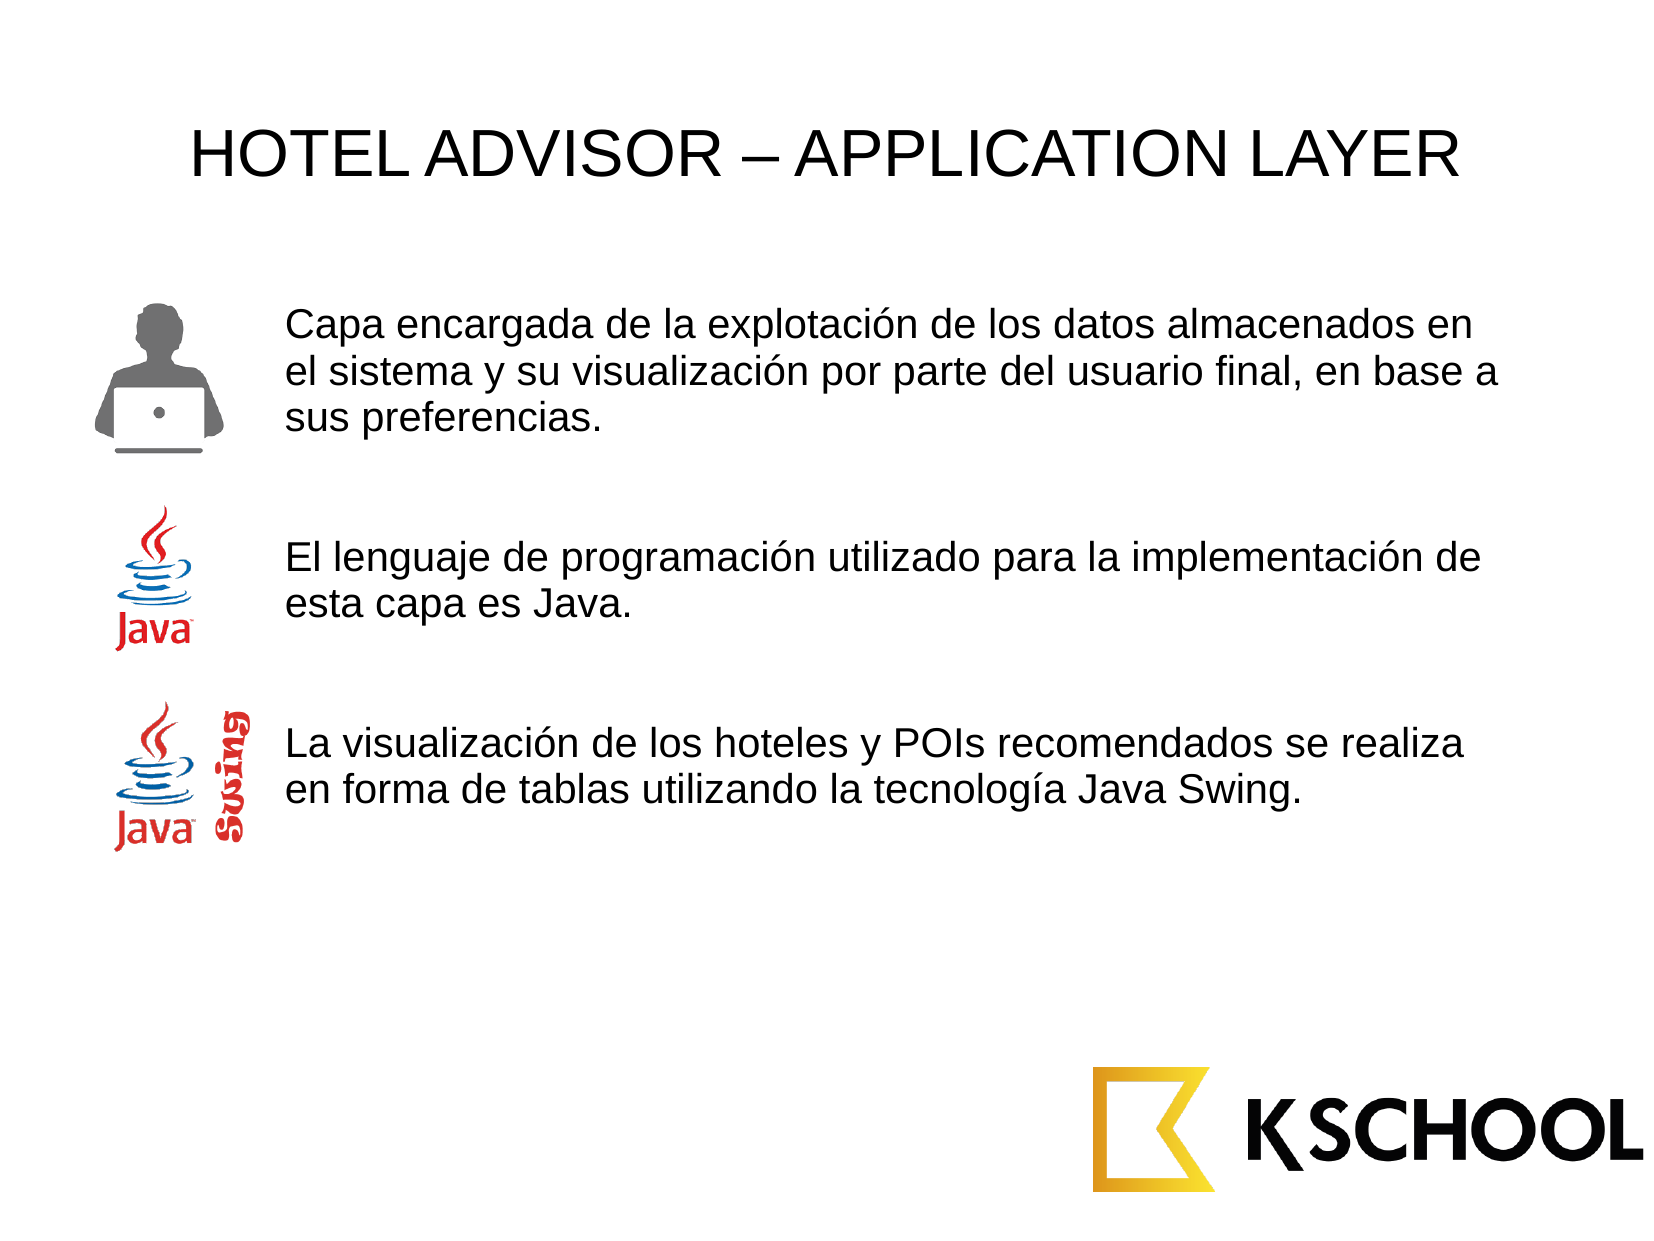

# HOTEL ADVISOR – APPLICATION LAYER
Capa encargada de la explotación de los datos almacenados en el sistema y su visualización por parte del usuario final, en base a sus preferencias.
El lenguaje de programación utilizado para la implementación de esta capa es Java.
La visualización de los hoteles y POIs recomendados se realiza en forma de tablas utilizando la tecnología Java Swing.